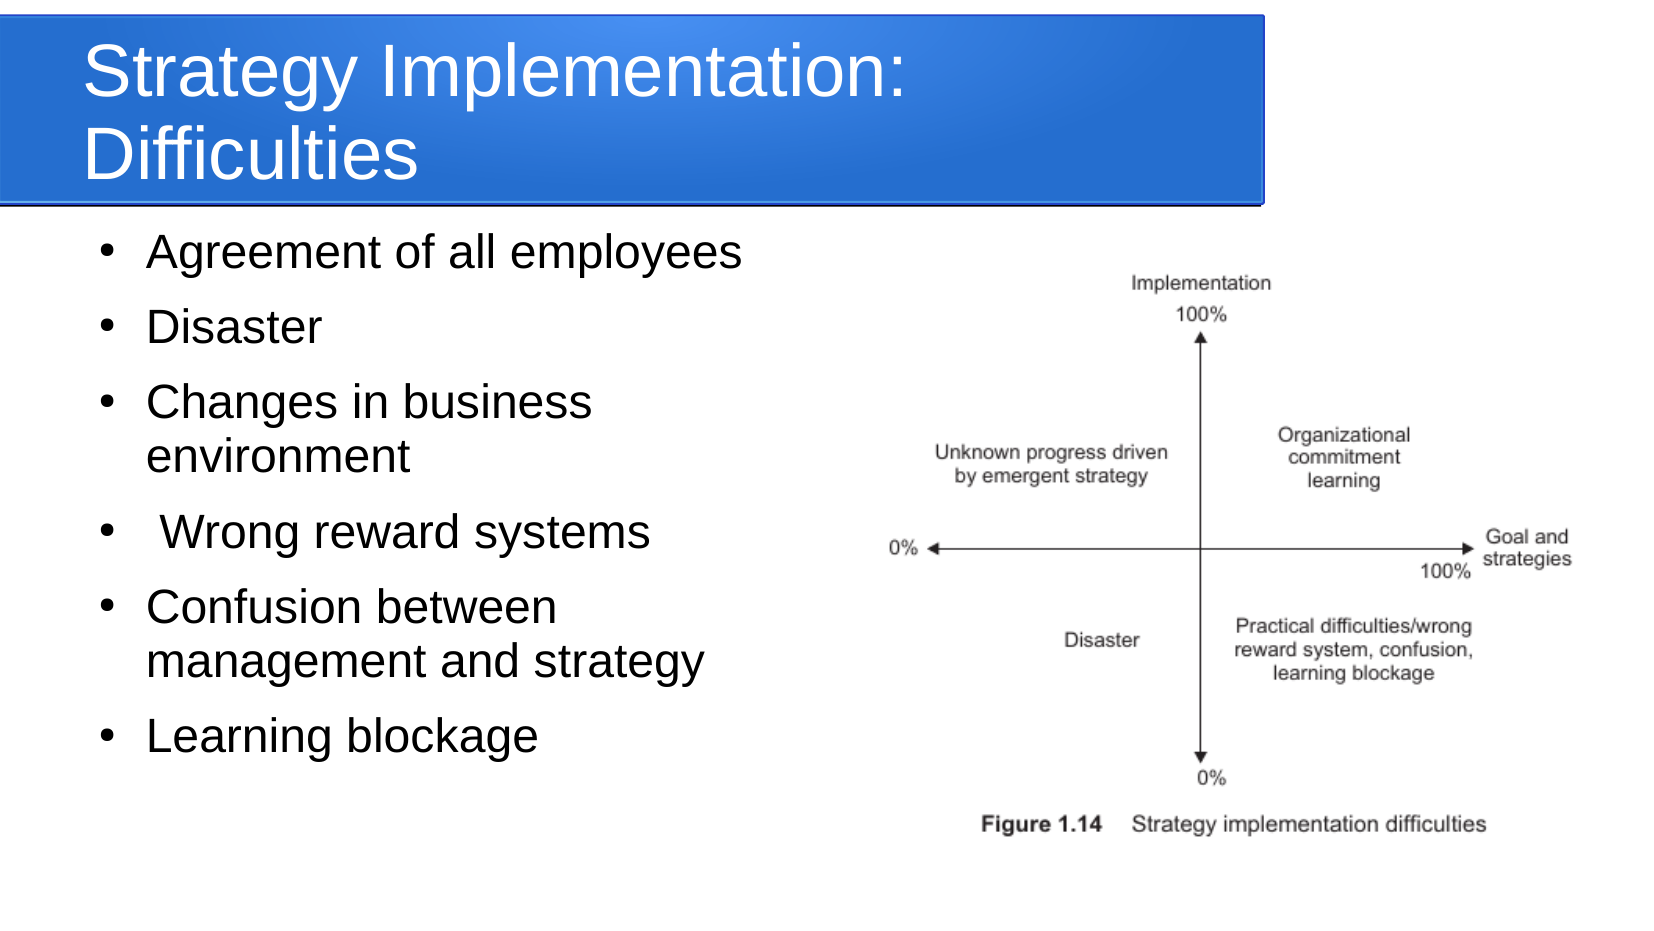

# Strategy Implementation: Difficulties
Agreement of all employees
Disaster
Changes in business environment
 Wrong reward systems
Confusion between management and strategy
Learning blockage